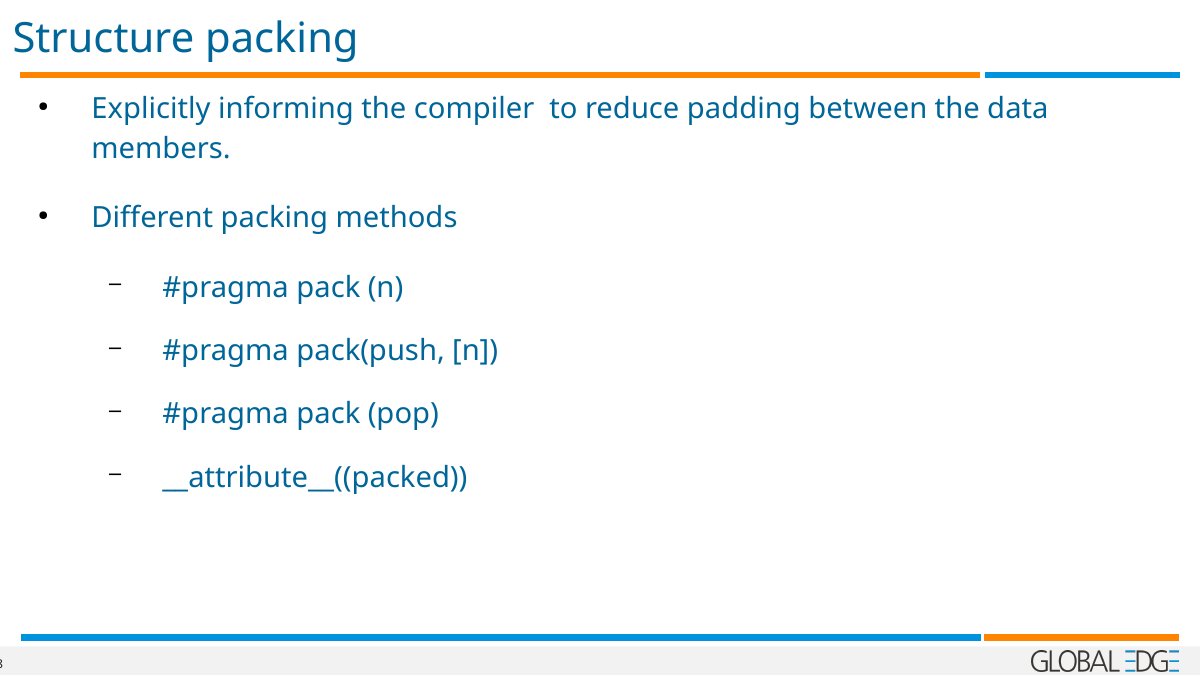

# Structure packing
Explicitly informing the compiler to reduce padding between the data members.
Different packing methods
#pragma pack (n)
#pragma pack(push, [n])
#pragma pack (pop)
__attribute__((packed))